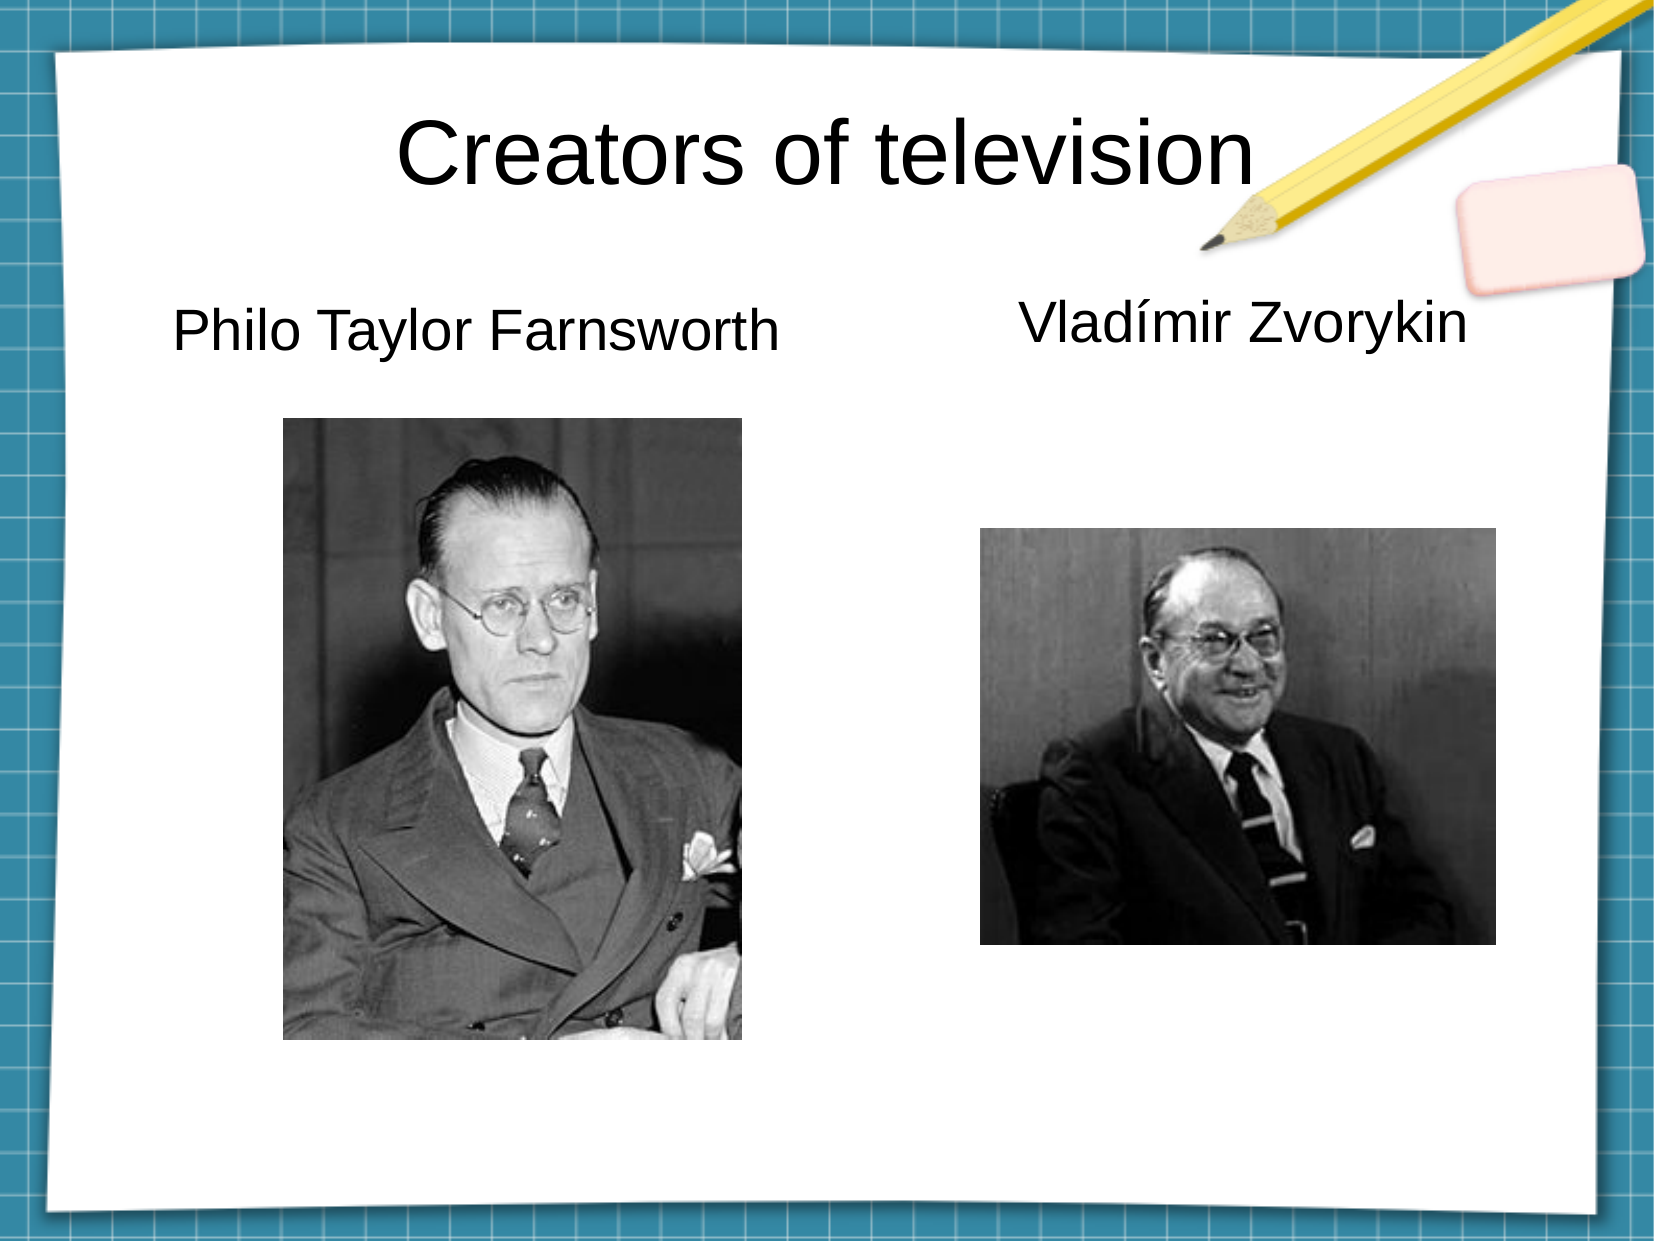

# Creators of television
 Philo Taylor Farnsworth
Vladímir Zvorykin